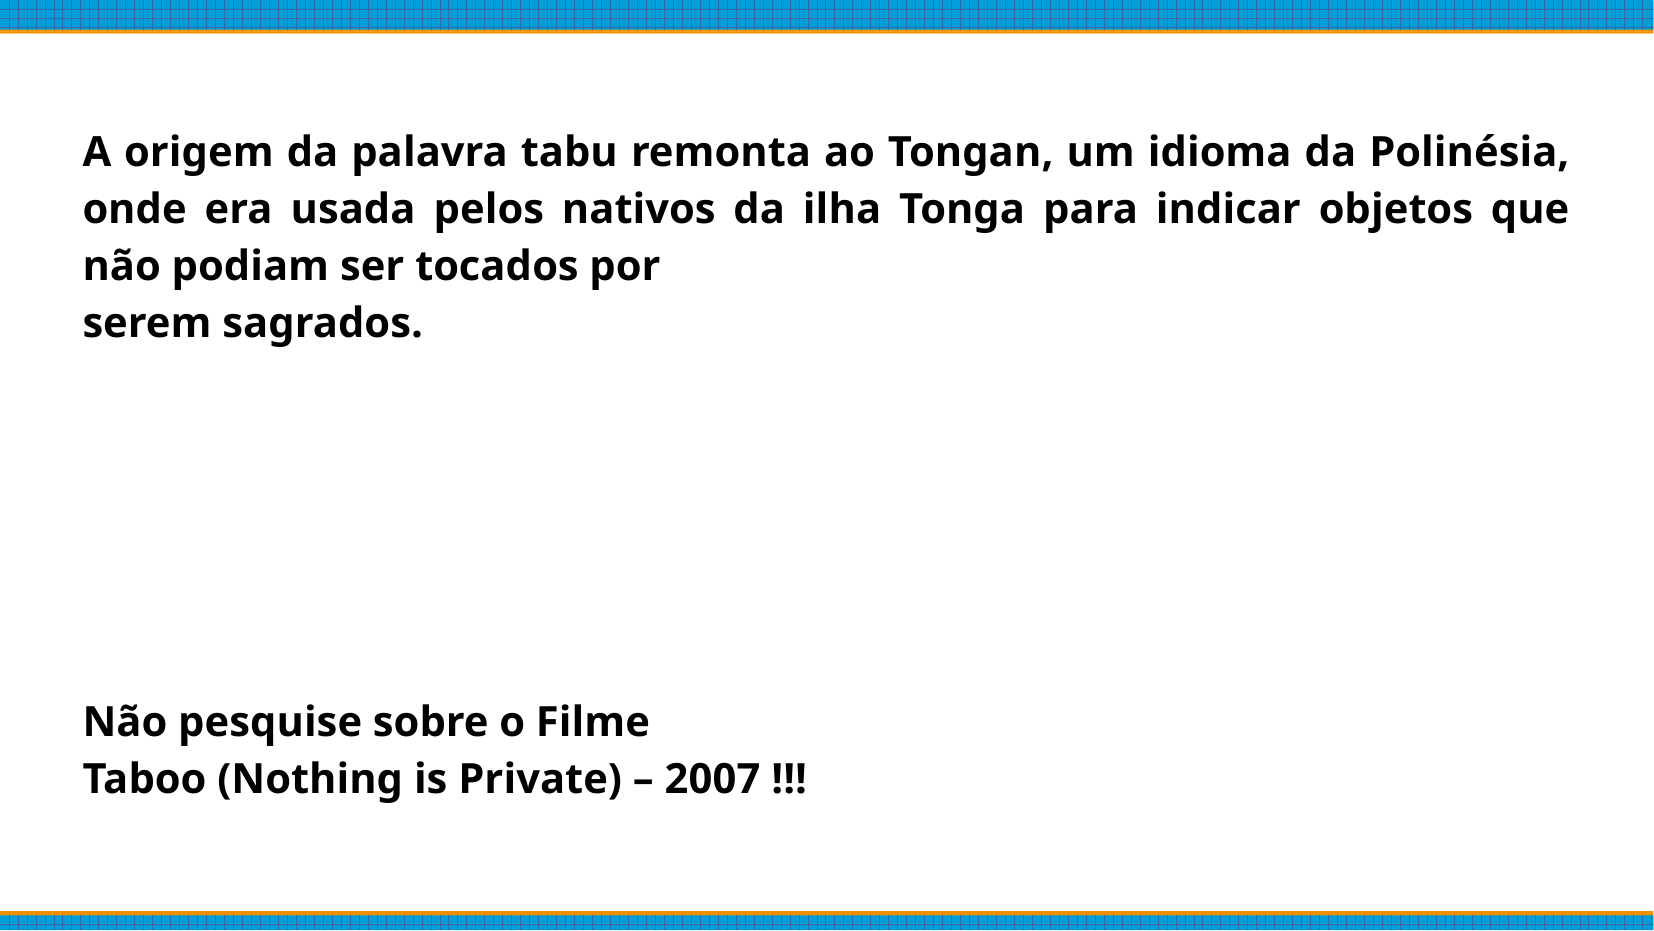

# A origem da palavra tabu remonta ao Tongan, um idioma da Polinésia, onde era usada pelos nativos da ilha Tonga para indicar objetos que não podiam ser tocados por
serem sagrados.
Não pesquise sobre o Filme
Taboo (Nothing is Private) – 2007 !!!